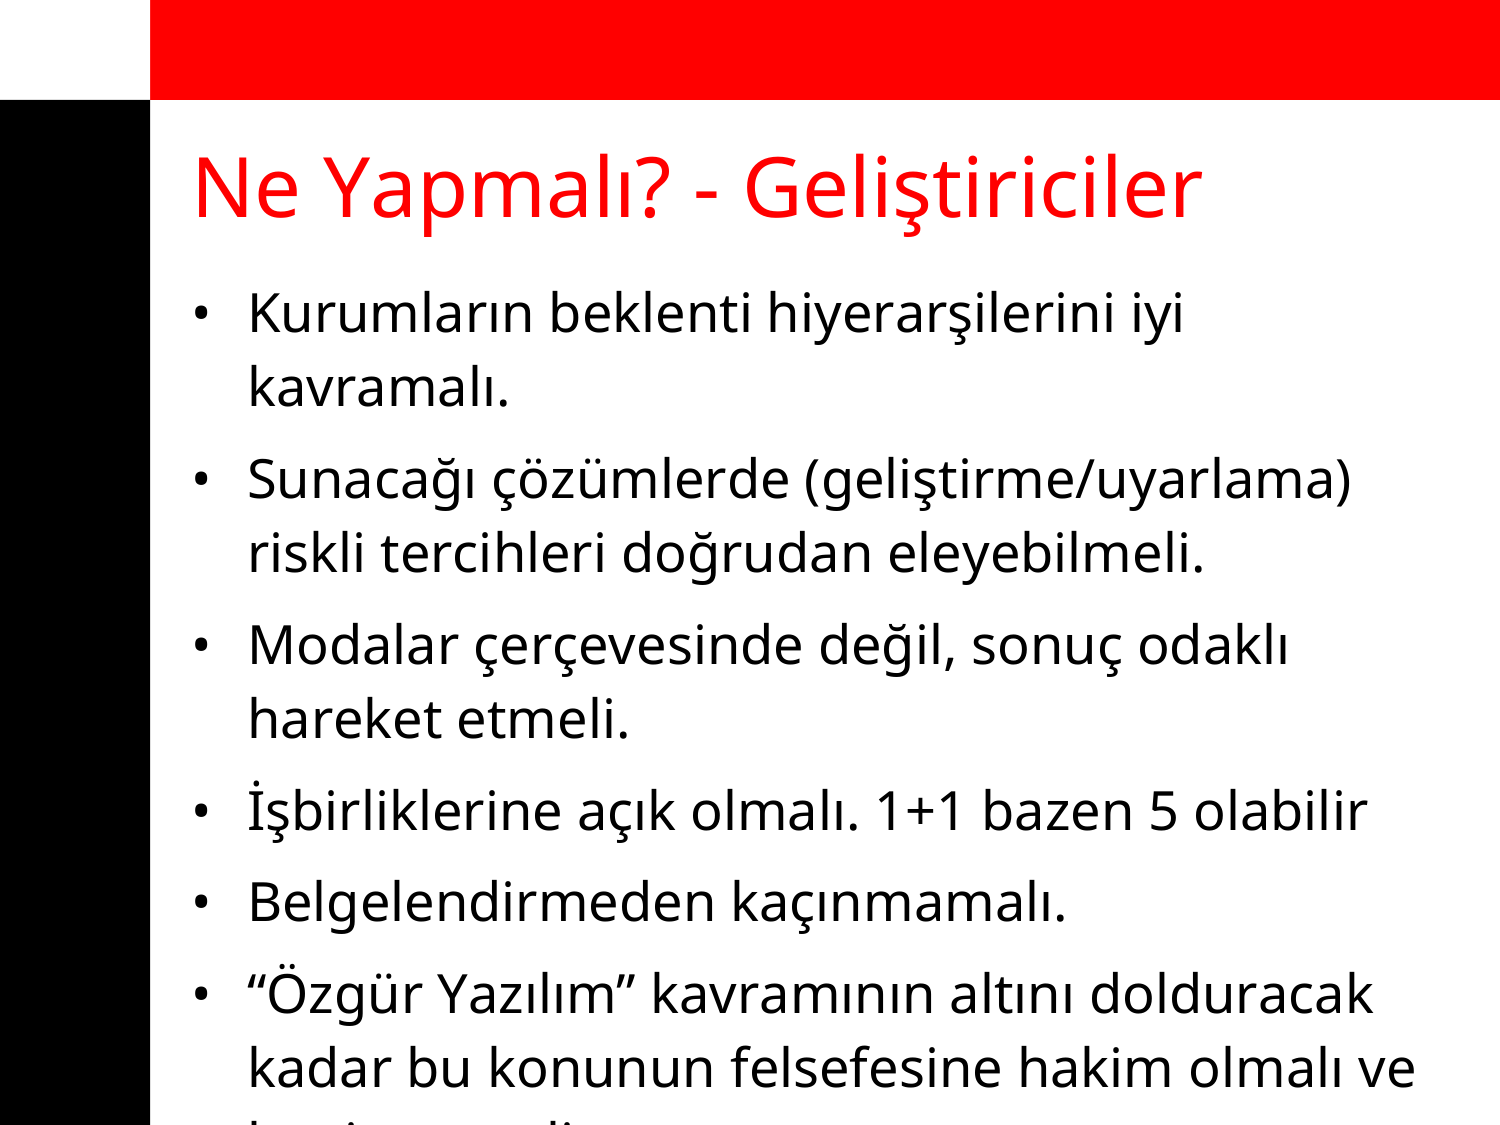

# Ne Yapmalı? - Geliştiriciler
Kurumların beklenti hiyerarşilerini iyi kavramalı.
Sunacağı çözümlerde (geliştirme/uyarlama) riskli tercihleri doğrudan eleyebilmeli.
Modalar çerçevesinde değil, sonuç odaklı hareket etmeli.
İşbirliklerine açık olmalı. 1+1 bazen 5 olabilir
Belgelendirmeden kaçınmamalı.
“Özgür Yazılım” kavramının altını dolduracak kadar bu konunun felsefesine hakim olmalı ve benimsemeli.
Yararlandığı projelerde mutlaka katılımcı olmalı.